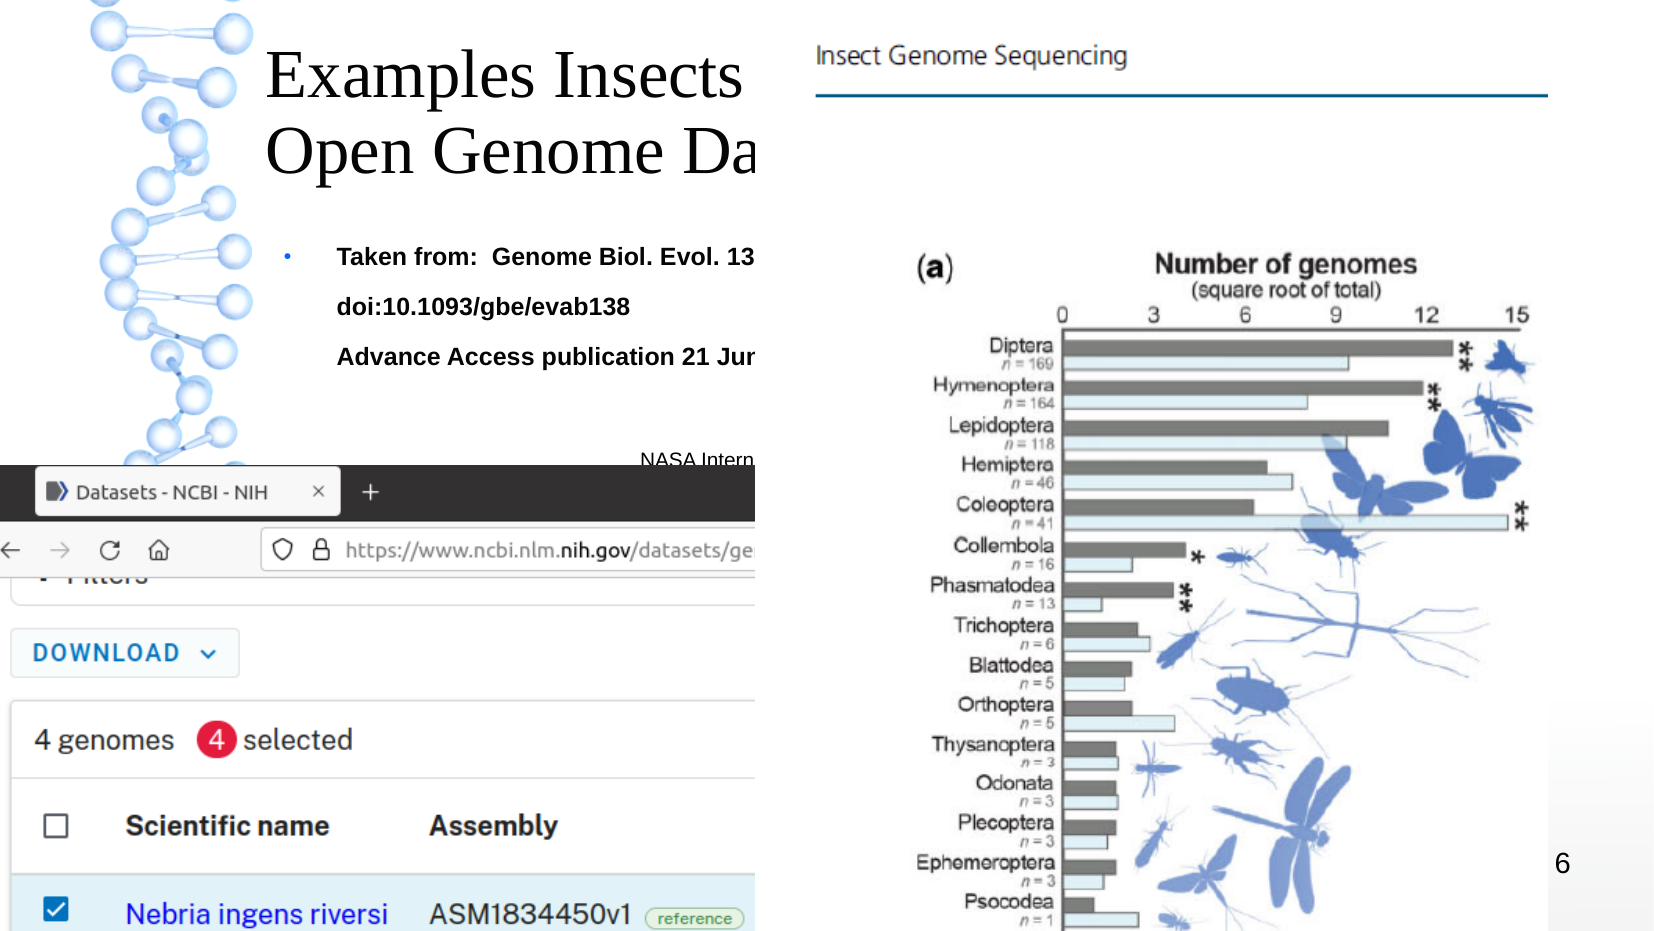

# Examples Insects Open Genome Data
Taken from: Genome Biol. Evol. 13(8)
doi:10.1093/gbe/evab138
Advance Access publication 21 June 2021
NASA International Space Apps Challenge
6